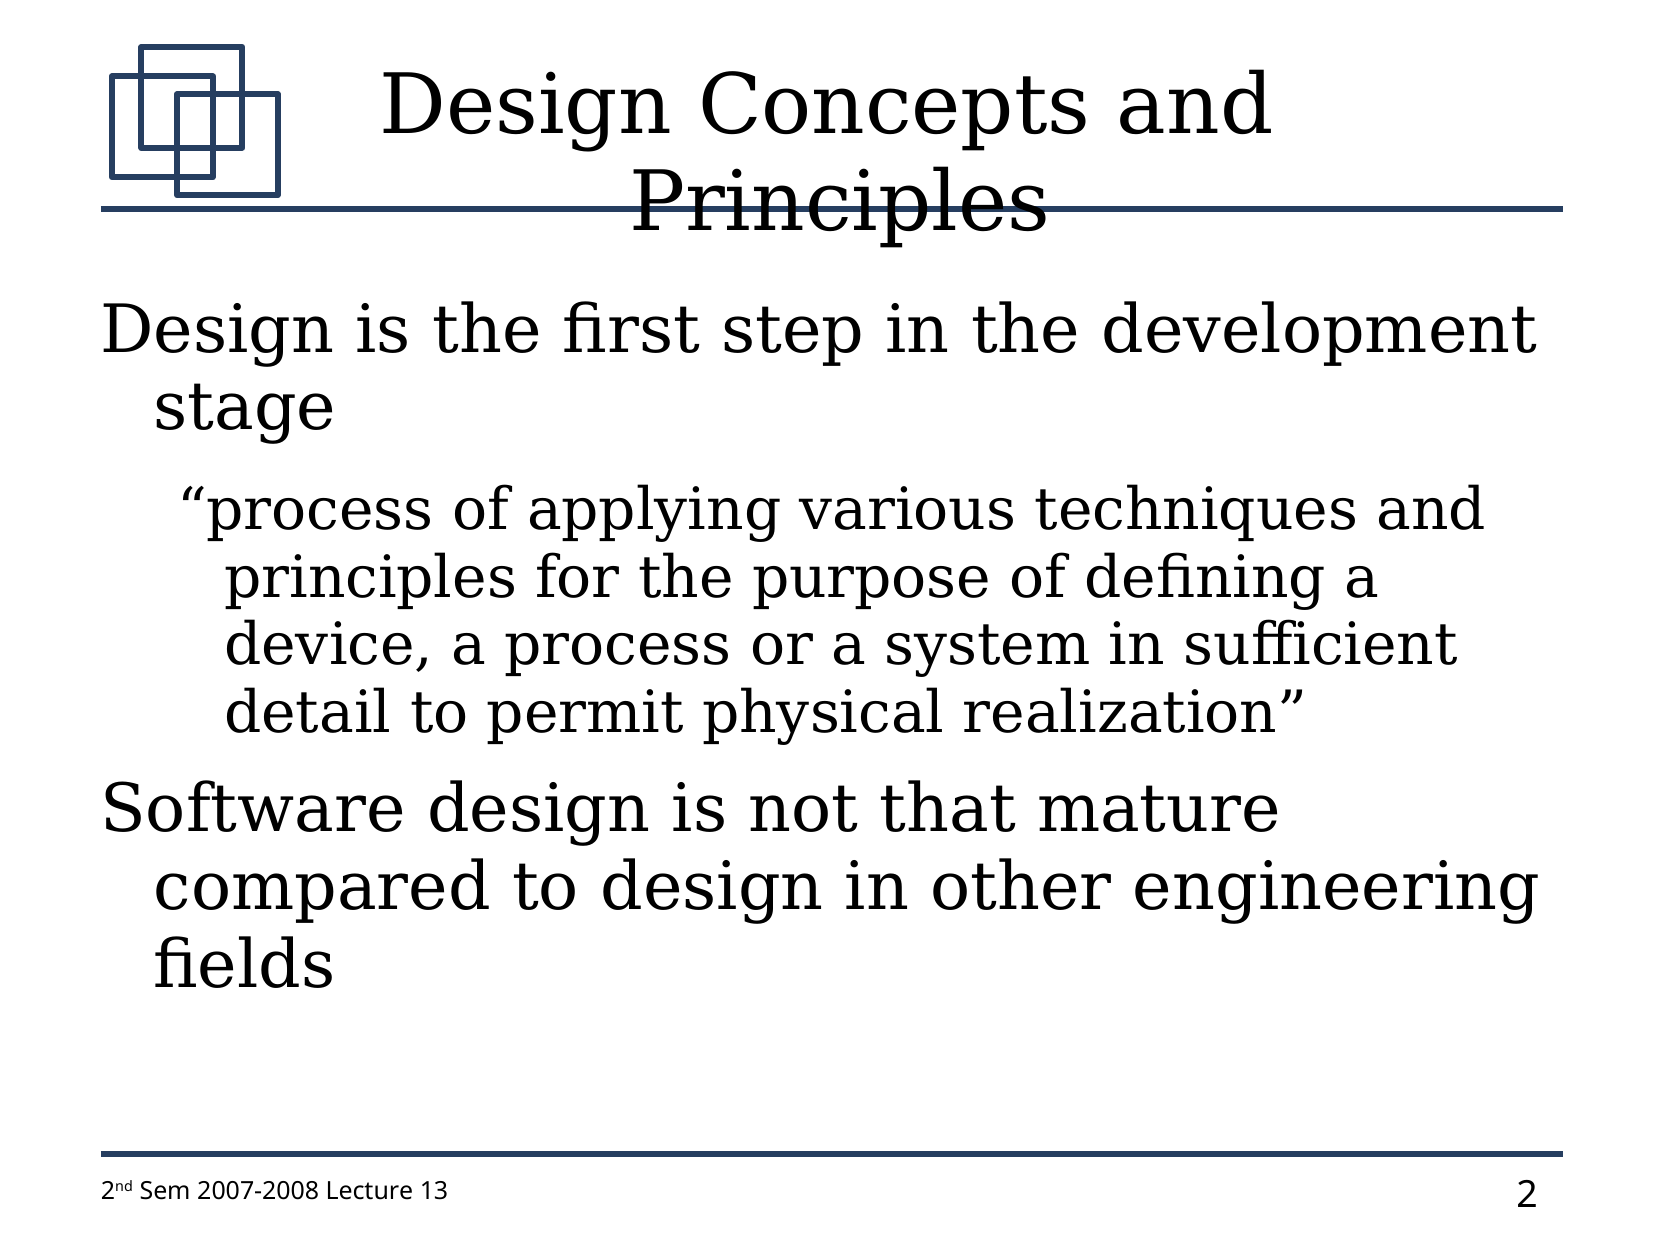

# Design Concepts and Principles
Design is the first step in the development stage
“process of applying various techniques and principles for the purpose of defining a device, a process or a system in sufficient detail to permit physical realization”
Software design is not that mature compared to design in other engineering fields